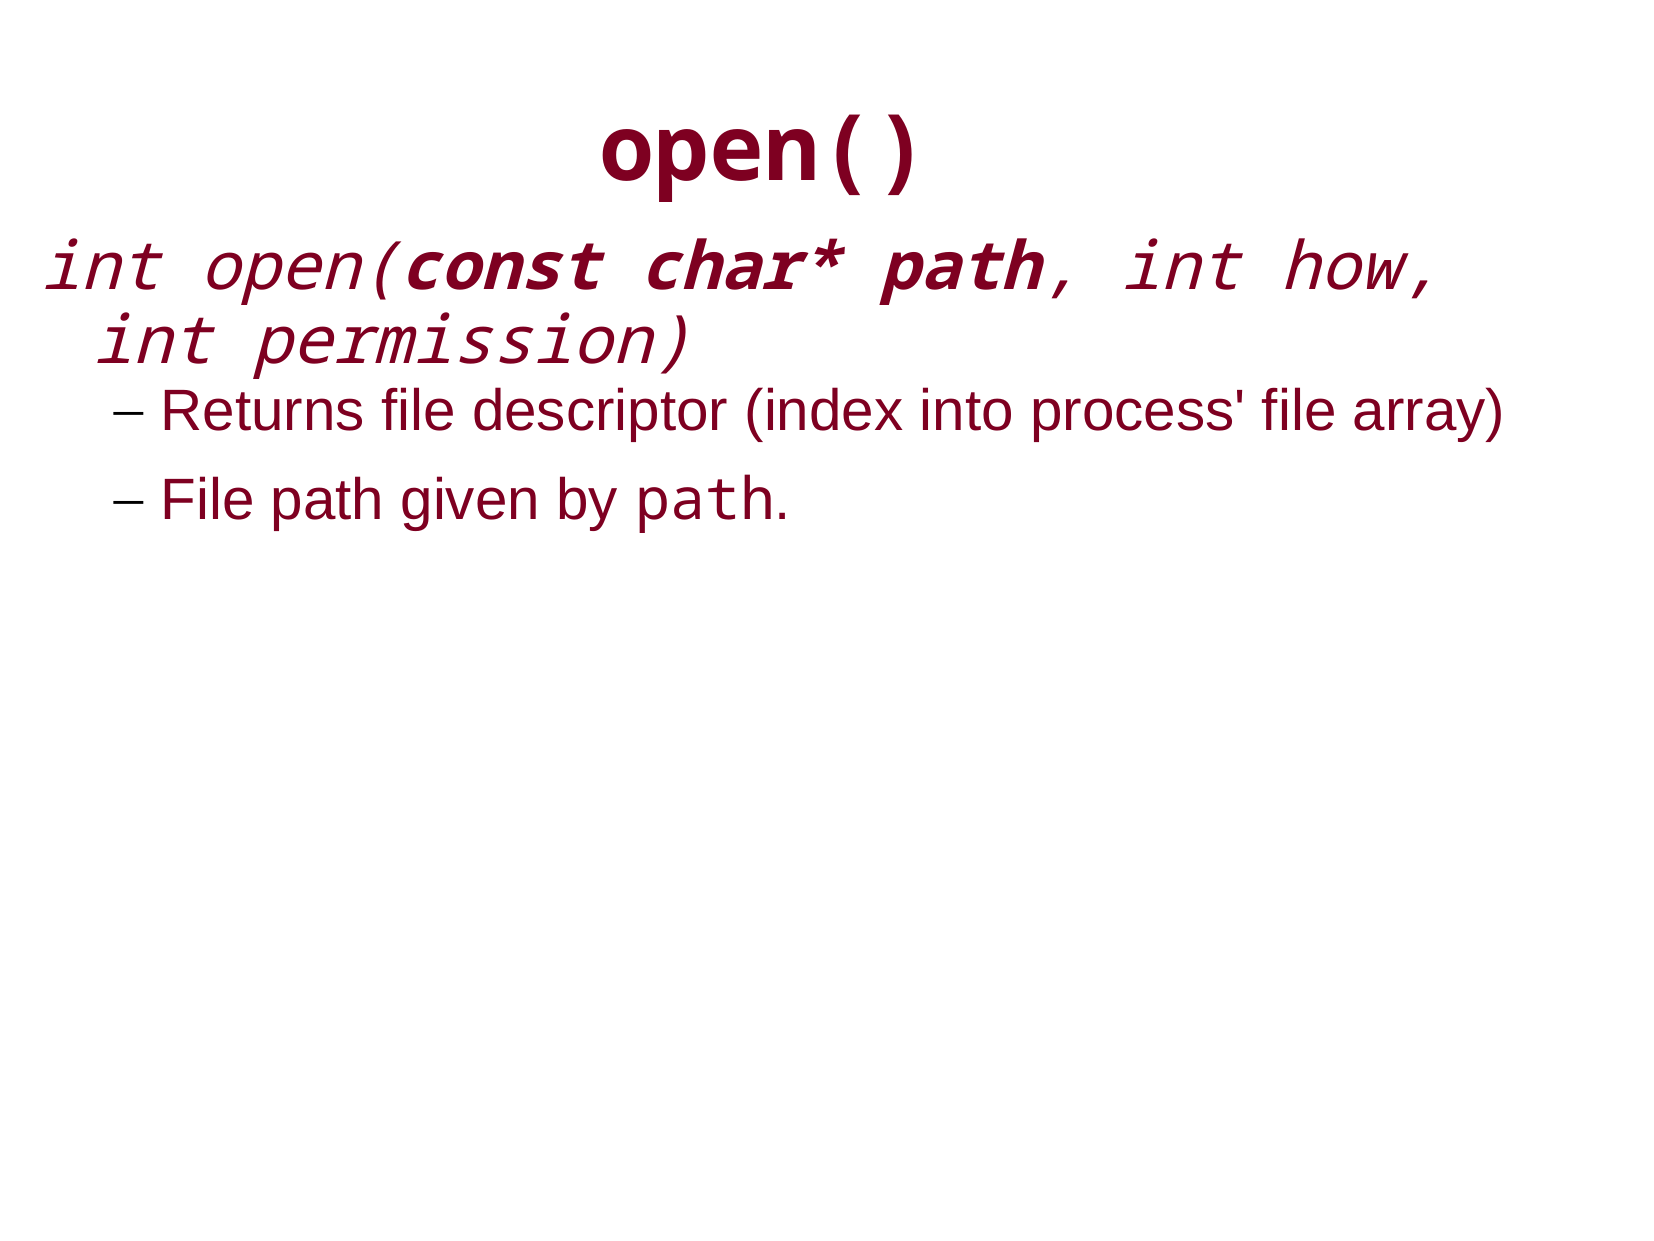

# open()
int open(const char* path, int how, int permission)
Returns file descriptor (index into process' file array)
File path given by path.